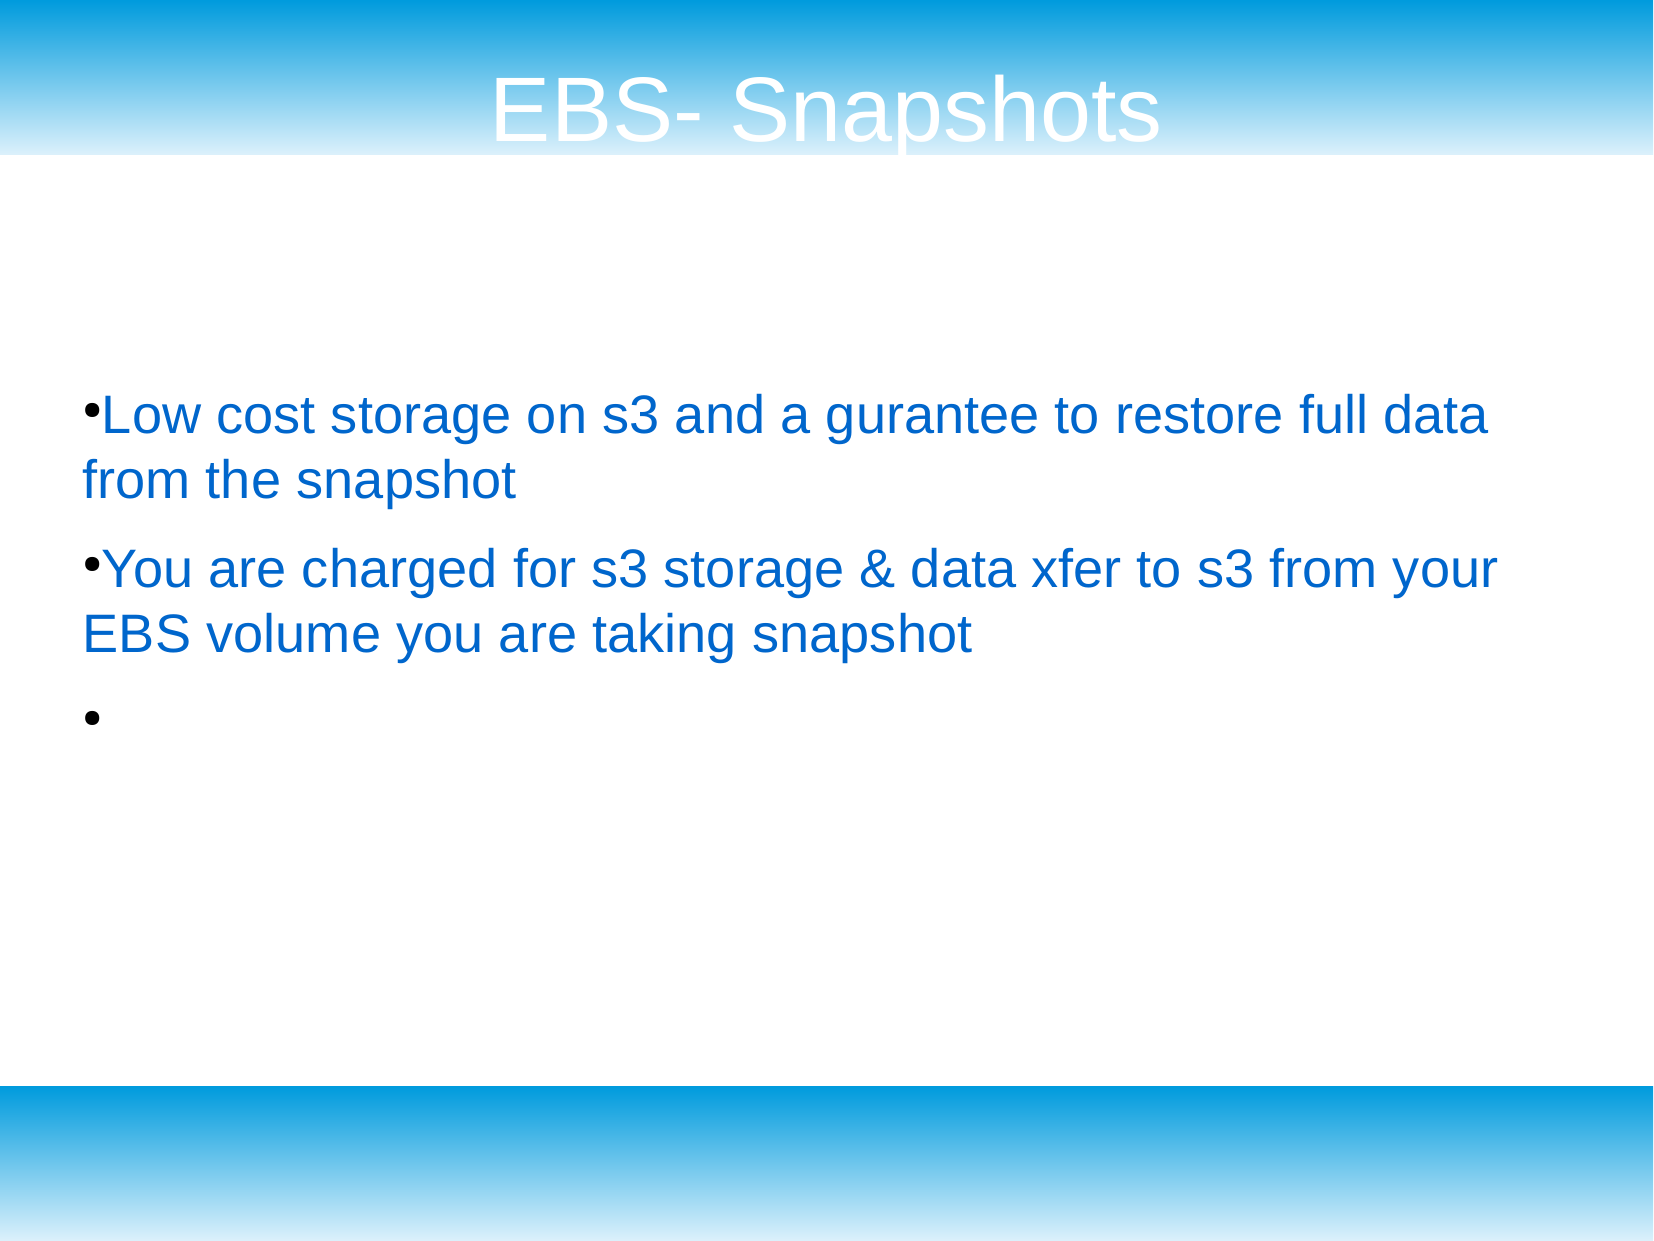

# EBS- Snapshots
Low cost storage on s3 and a gurantee to restore full data from the snapshot
You are charged for s3 storage & data xfer to s3 from your EBS volume you are taking snapshot